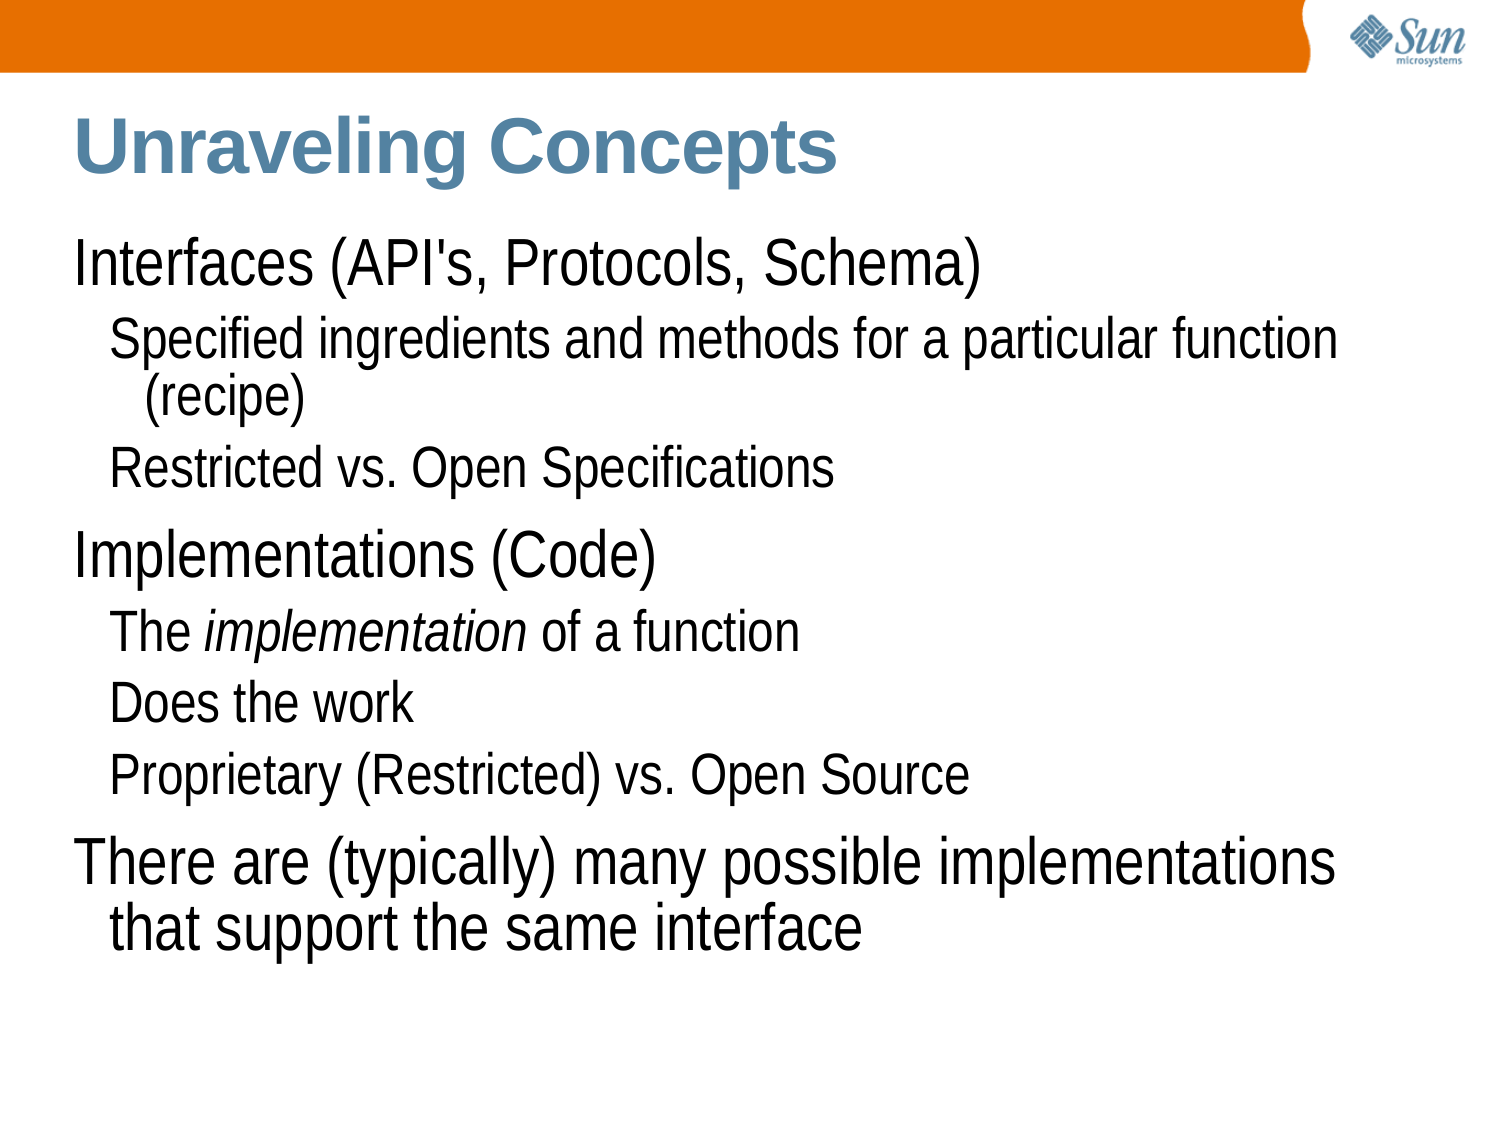

# Unraveling Concepts
Interfaces (API's, Protocols, Schema)
Specified ingredients and methods for a particular function (recipe)
Restricted vs. Open Specifications
Implementations (Code)
The implementation of a function
Does the work
Proprietary (Restricted) vs. Open Source
There are (typically) many possible implementations that support the same interface